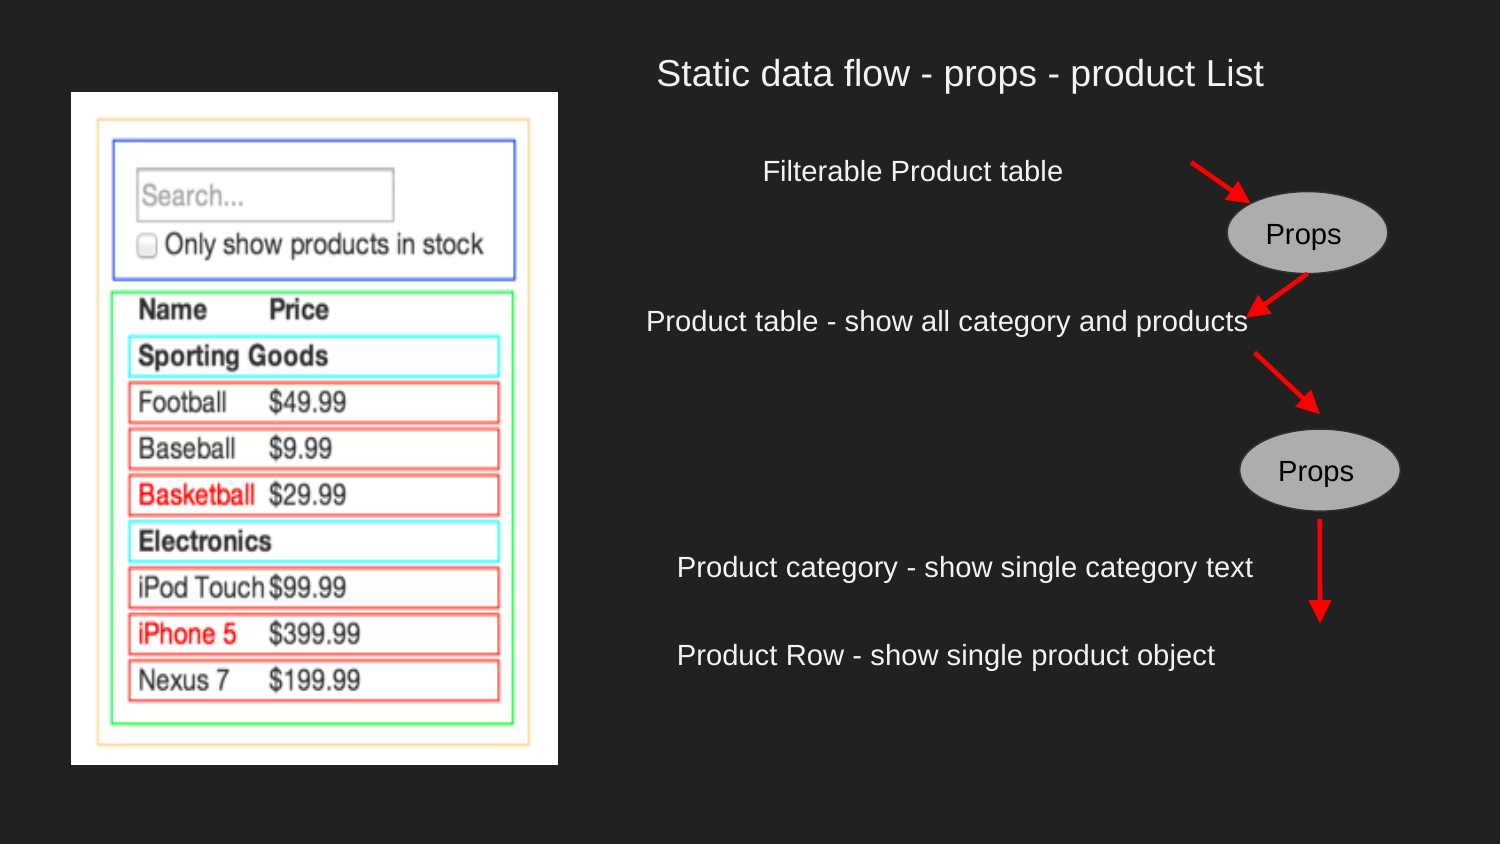

Static data flow - props - product List
Filterable Product table
Props
Product table - show all category and products
Props
Product category - show single category text
Product Row - show single product object